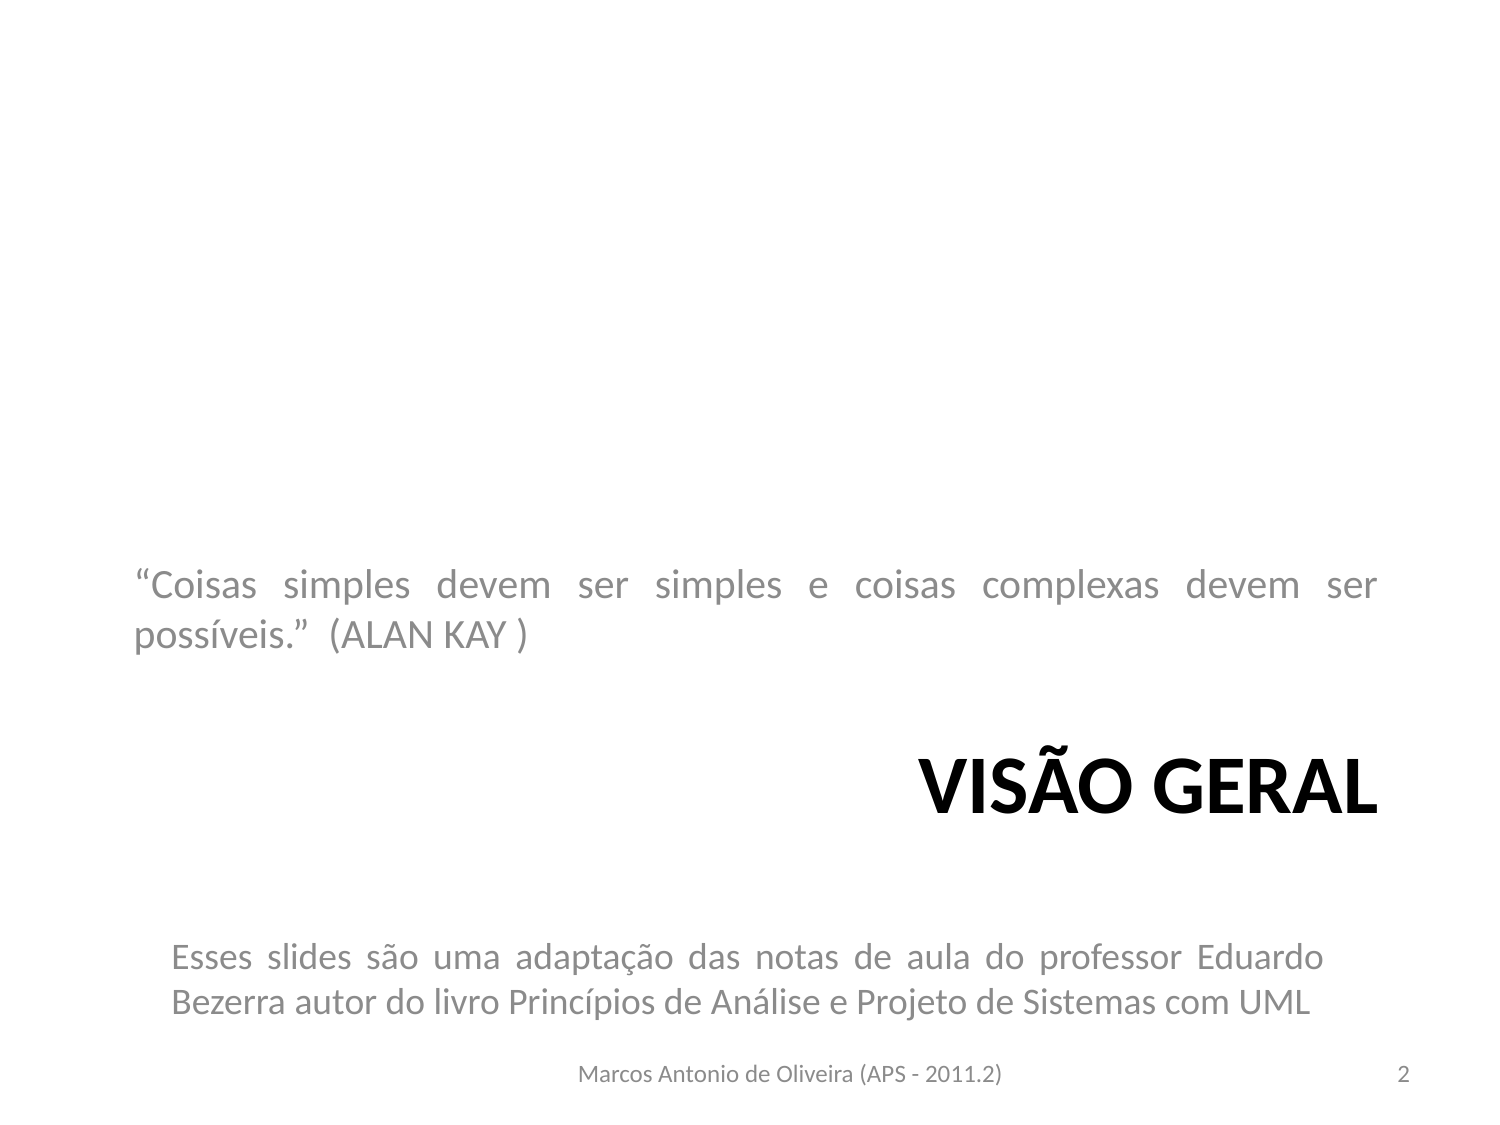

“Coisas simples devem ser simples e coisas complexas devem ser possíveis.” (ALAN KAY )
# Visão geral
Esses slides são uma adaptação das notas de aula do professor Eduardo Bezerra autor do livro Princípios de Análise e Projeto de Sistemas com UML
Marcos Antonio de Oliveira (APS - 2011.2)